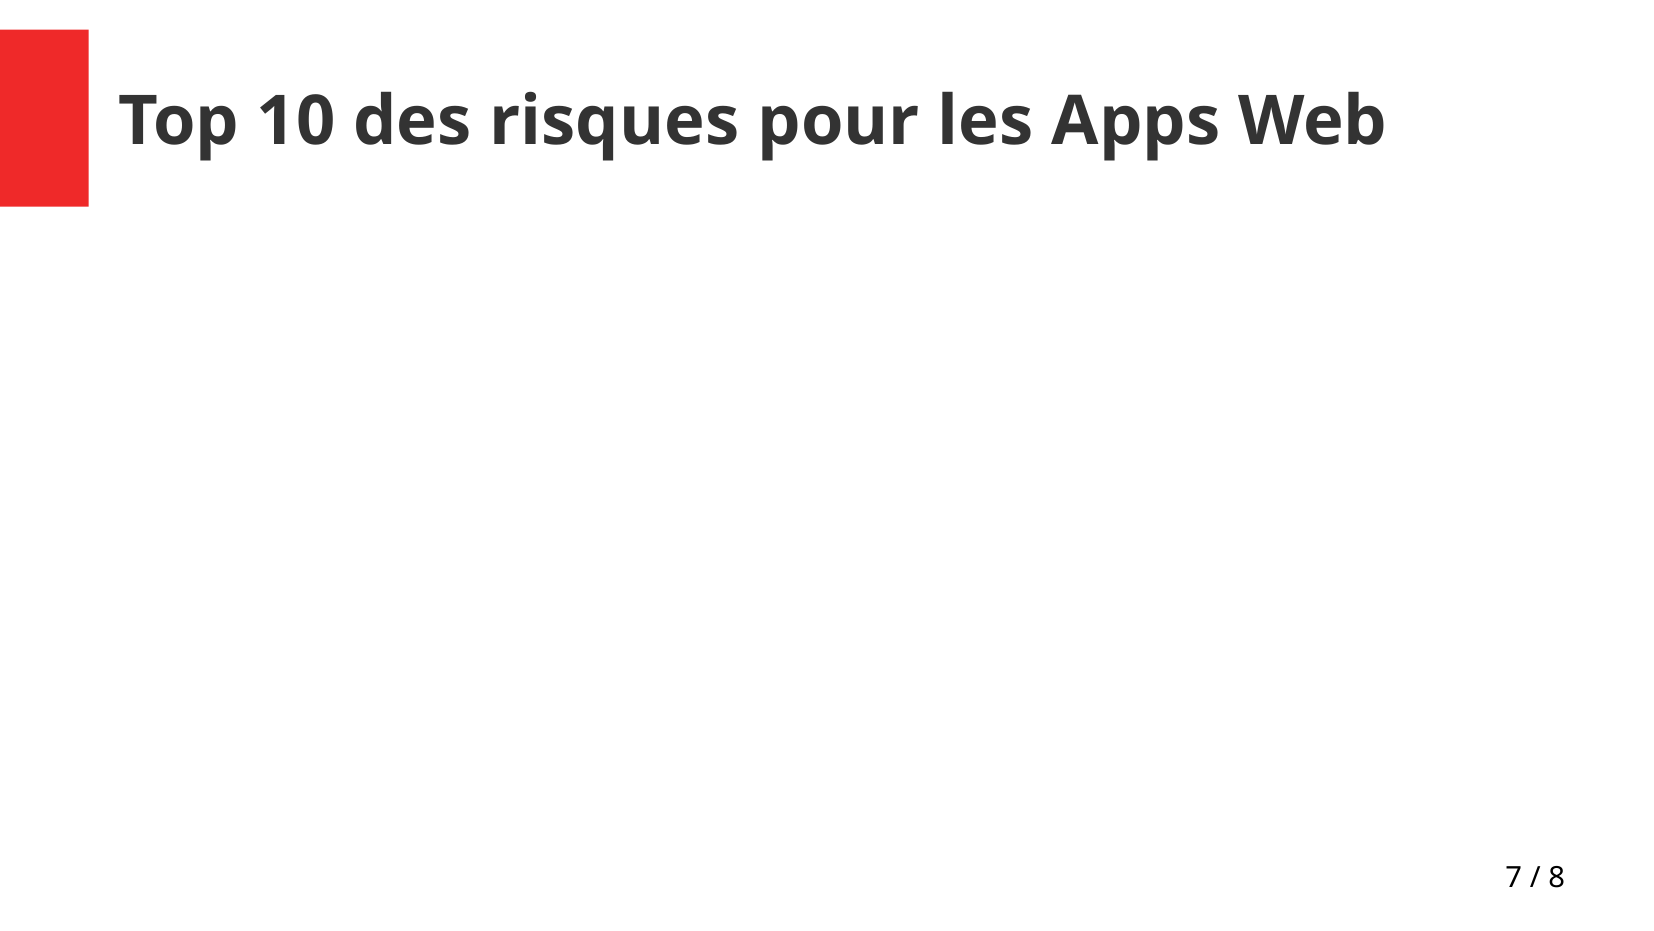

# Top 10 des risques pour les Apps Web
7